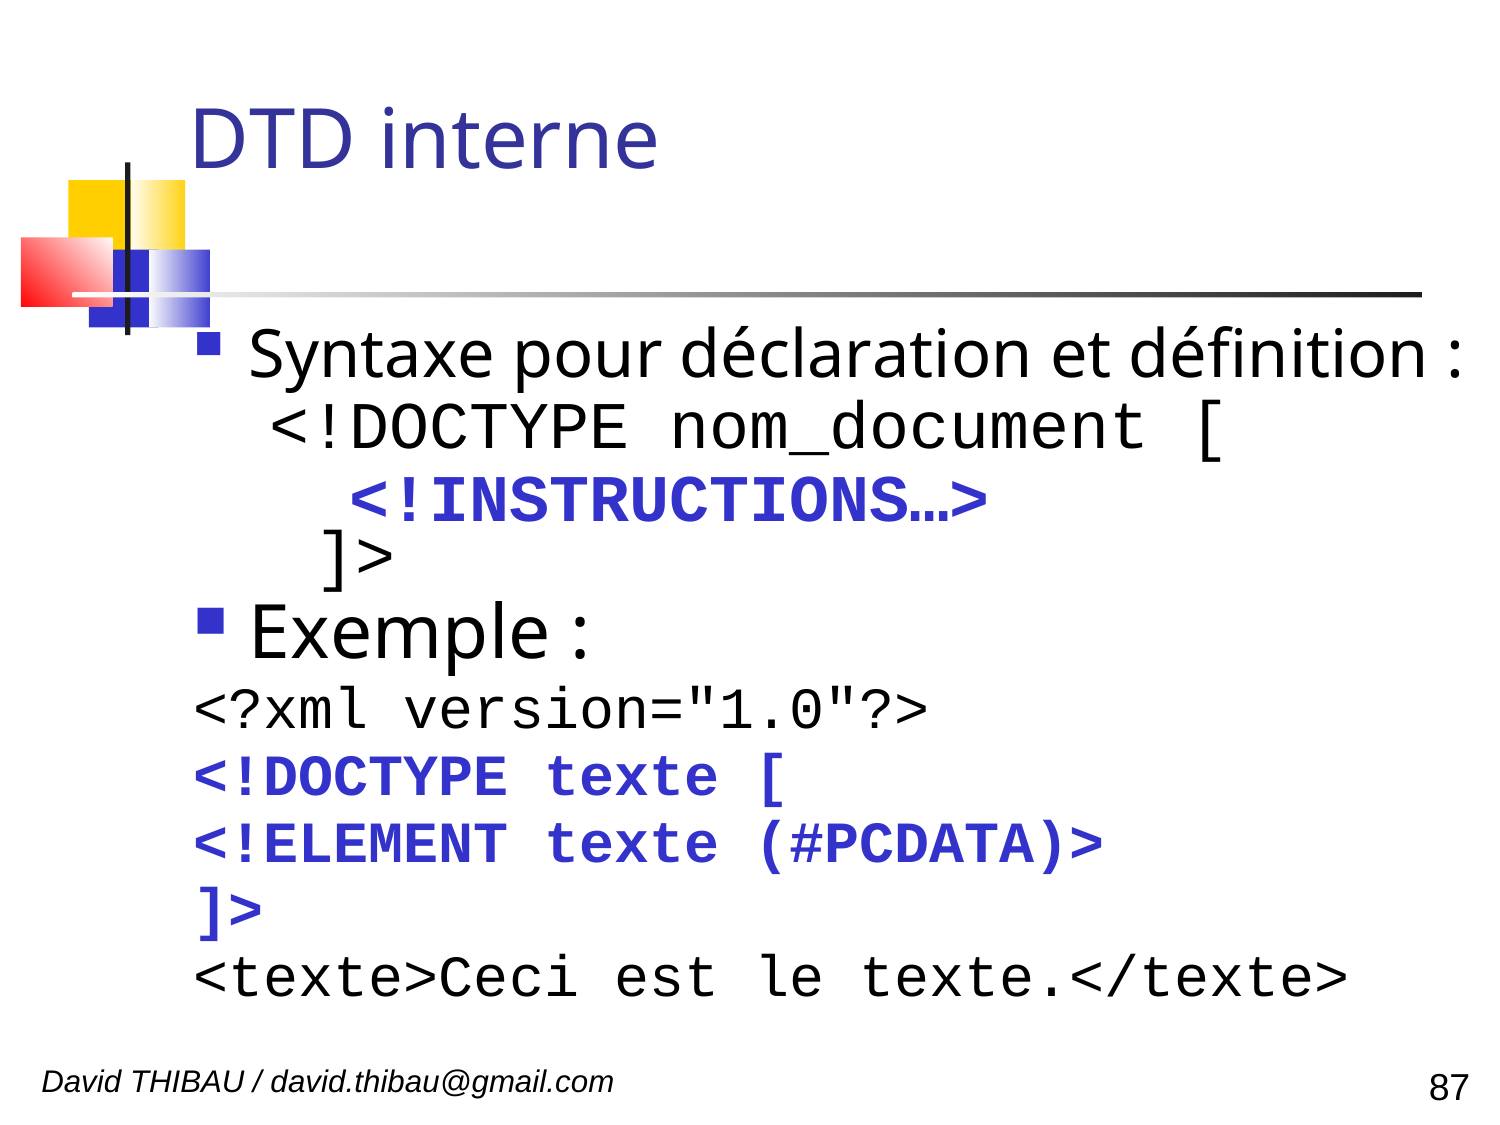

# DTD interne
Syntaxe pour déclaration et définition :
<!DOCTYPE nom_document [
 <!INSTRUCTIONS…>
]>
Exemple :
<?xml version="1.0"?>
<!DOCTYPE texte [
<!ELEMENT texte (#PCDATA)>
]>
<texte>Ceci est le texte.</texte>